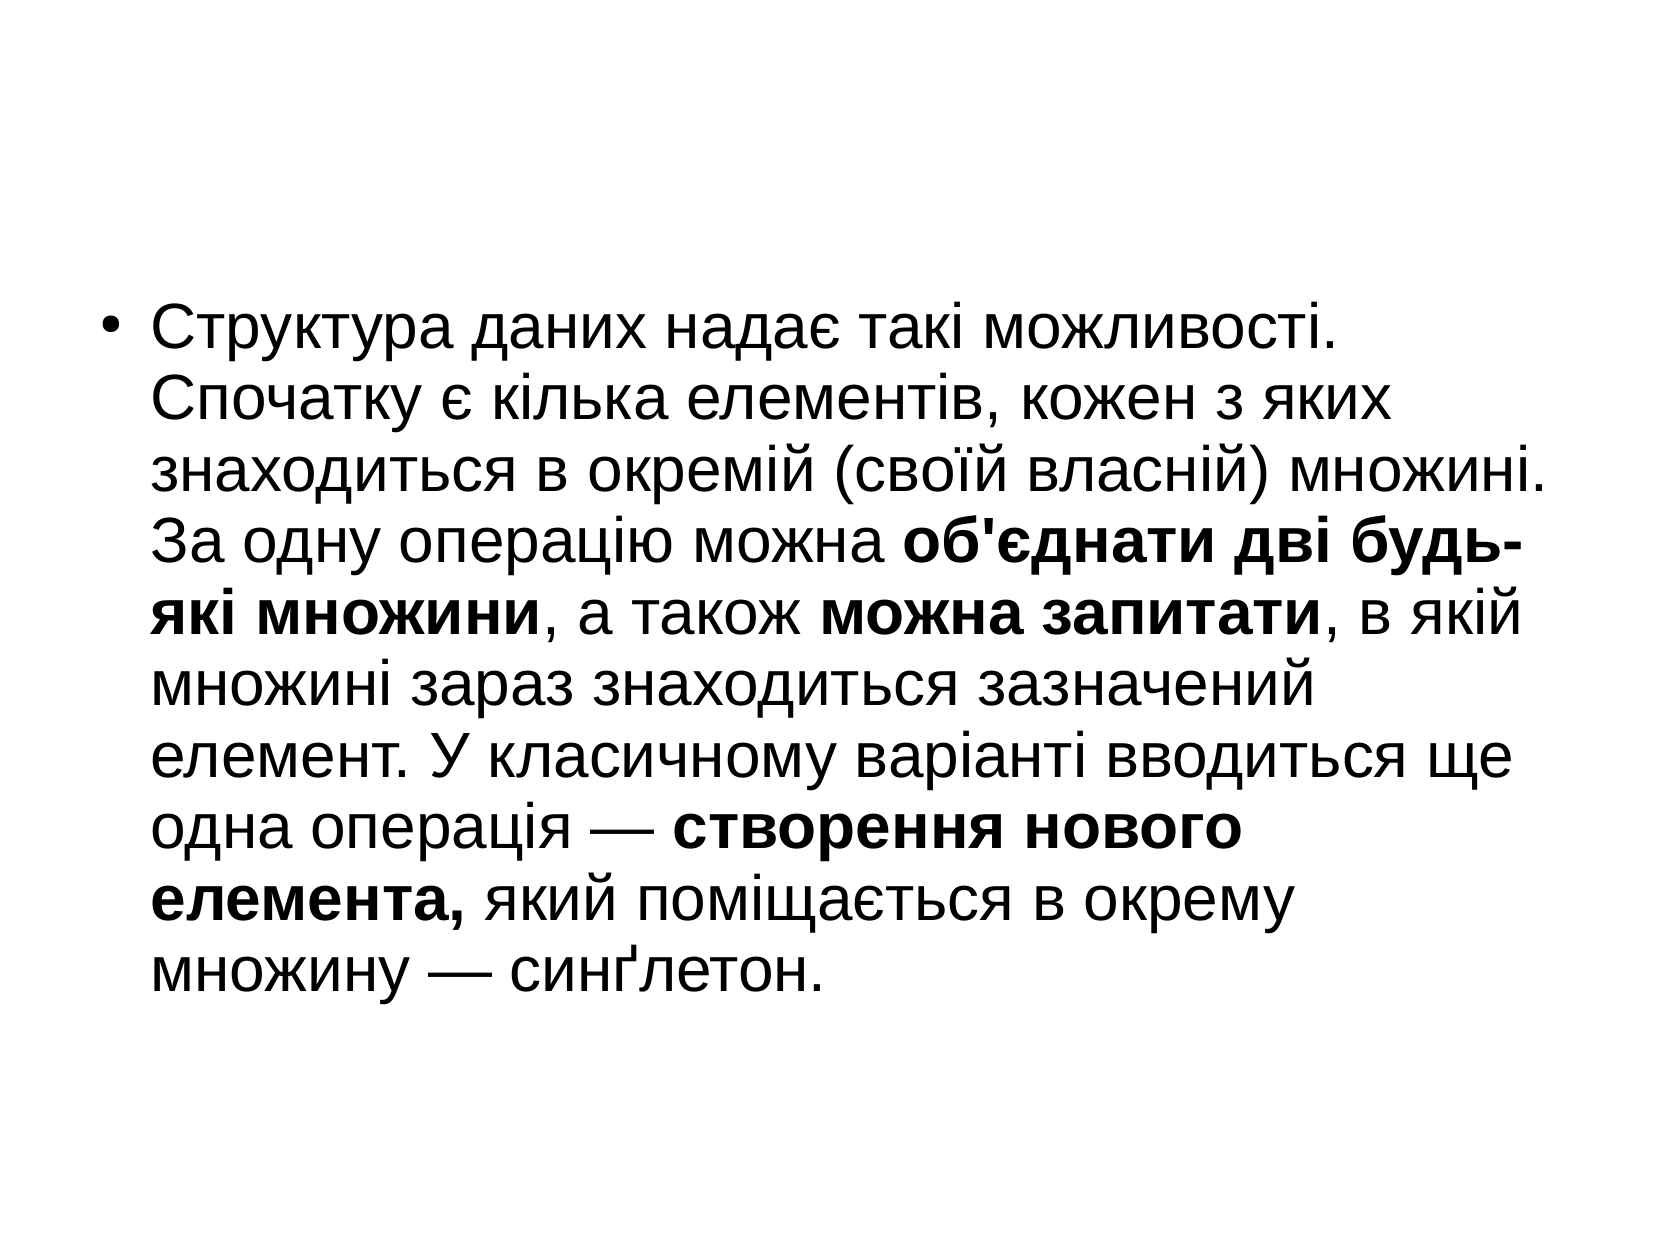

#
Структура даних надає такі можливості. Спочатку є кілька елементів, кожен з яких знаходиться в окремій (своїй власній) множині. За одну операцію можна об'єднати дві будь-які множини, а також можна запитати, в якій множині зараз знаходиться зазначений елемент. У класичному варіанті вводиться ще одна операція — створення нового елемента, який поміщається в окрему множину — синґлетон.